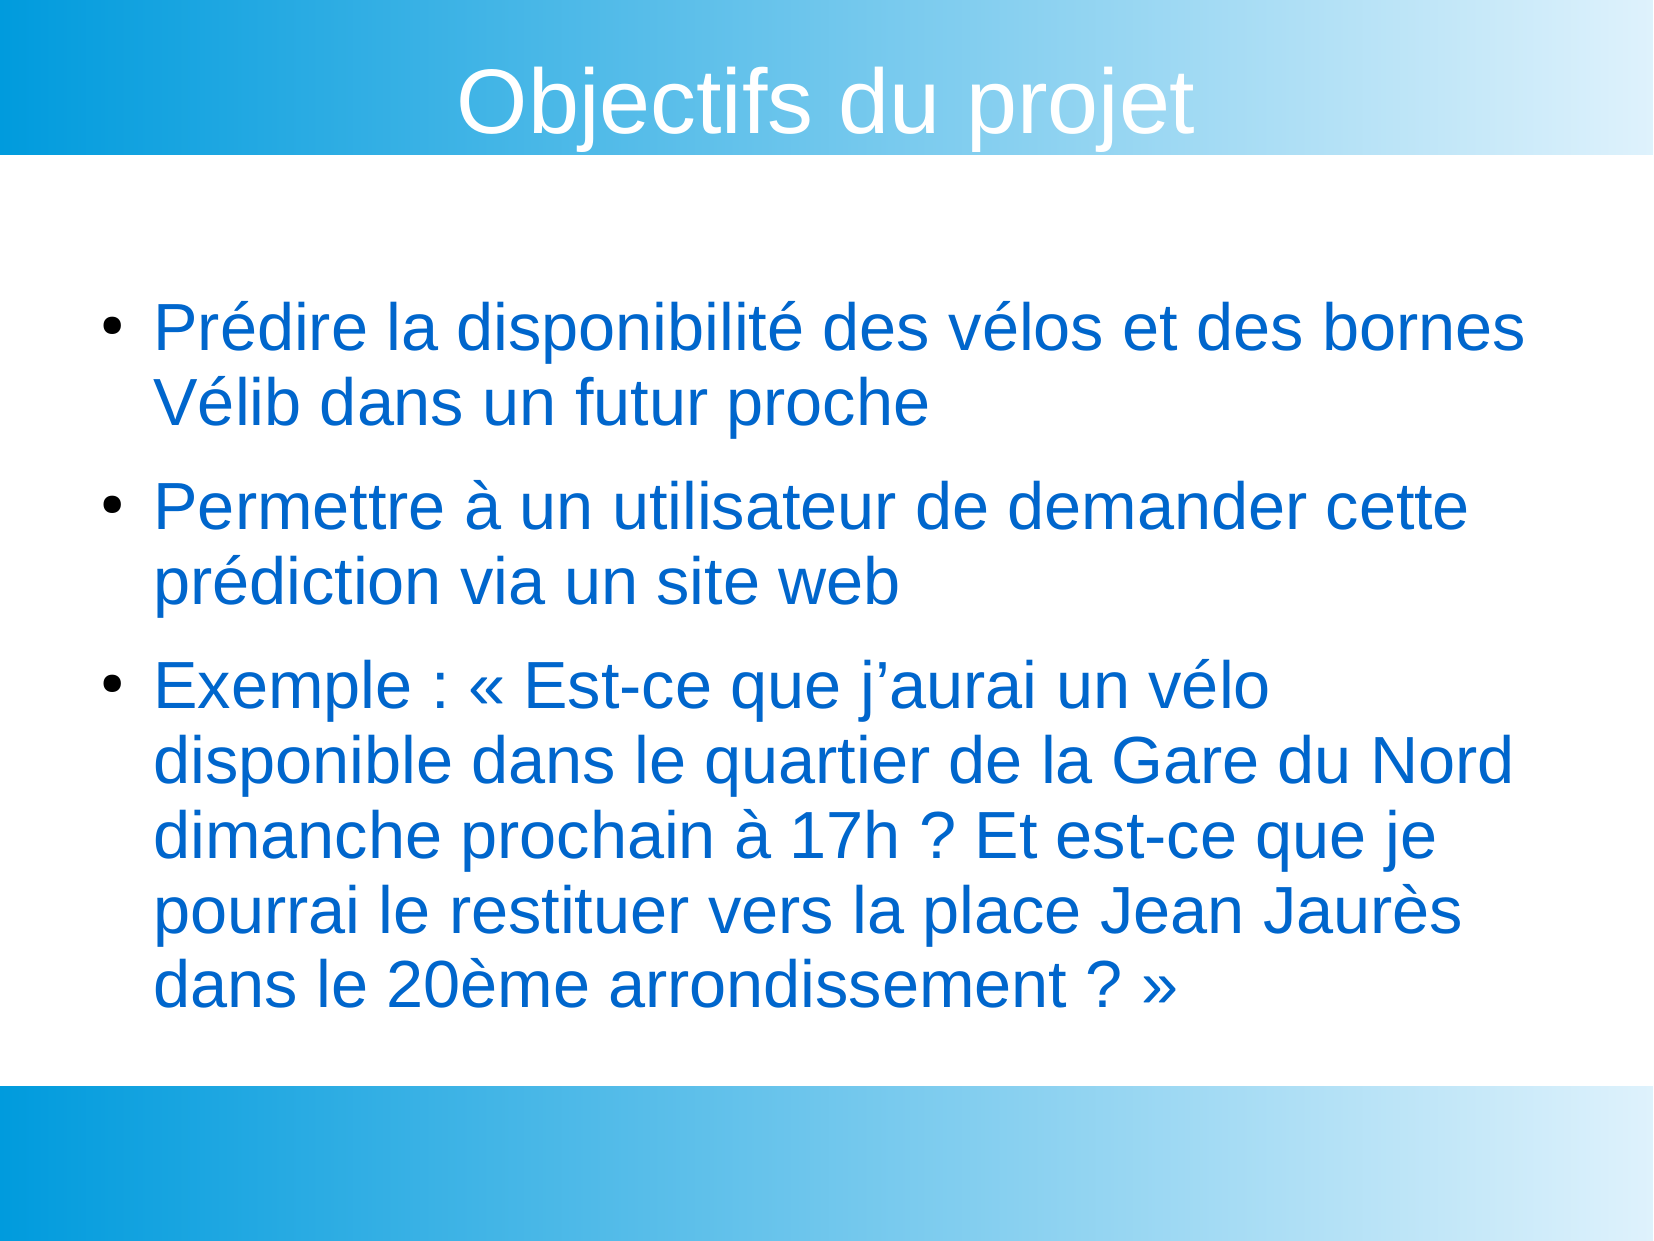

# Objectifs du projet
Prédire la disponibilité des vélos et des bornes Vélib dans un futur proche
Permettre à un utilisateur de demander cette prédiction via un site web
Exemple : « Est-ce que j’aurai un vélo disponible dans le quartier de la Gare du Nord dimanche prochain à 17h ? Et est-ce que je pourrai le restituer vers la place Jean Jaurès dans le 20ème arrondissement ? »